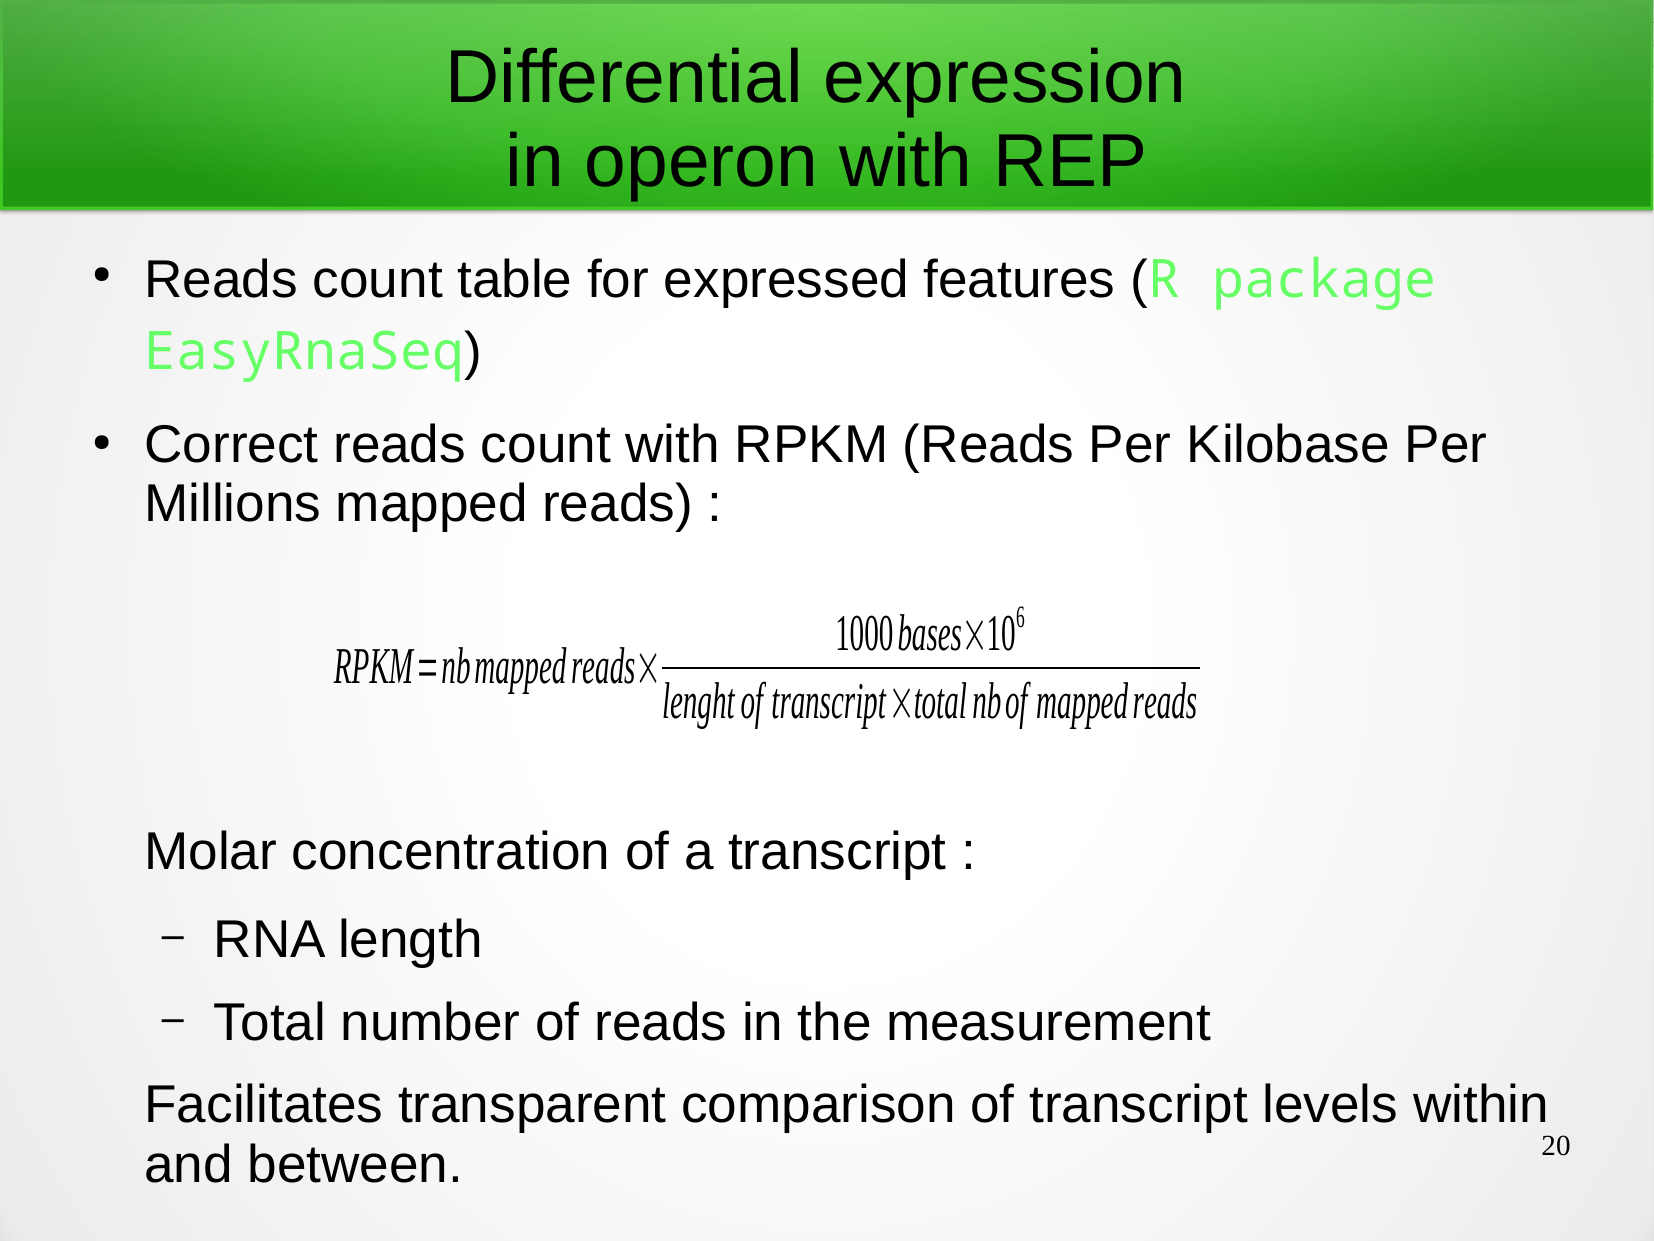

# Differential expression in operon with REP
Reads count table for expressed features (R package EasyRnaSeq)
Correct reads count with RPKM (Reads Per Kilobase Per Millions mapped reads) :
Molar concentration of a transcript :
RNA length
Total number of reads in the measurement
Facilitates transparent comparison of transcript levels within and between.
20